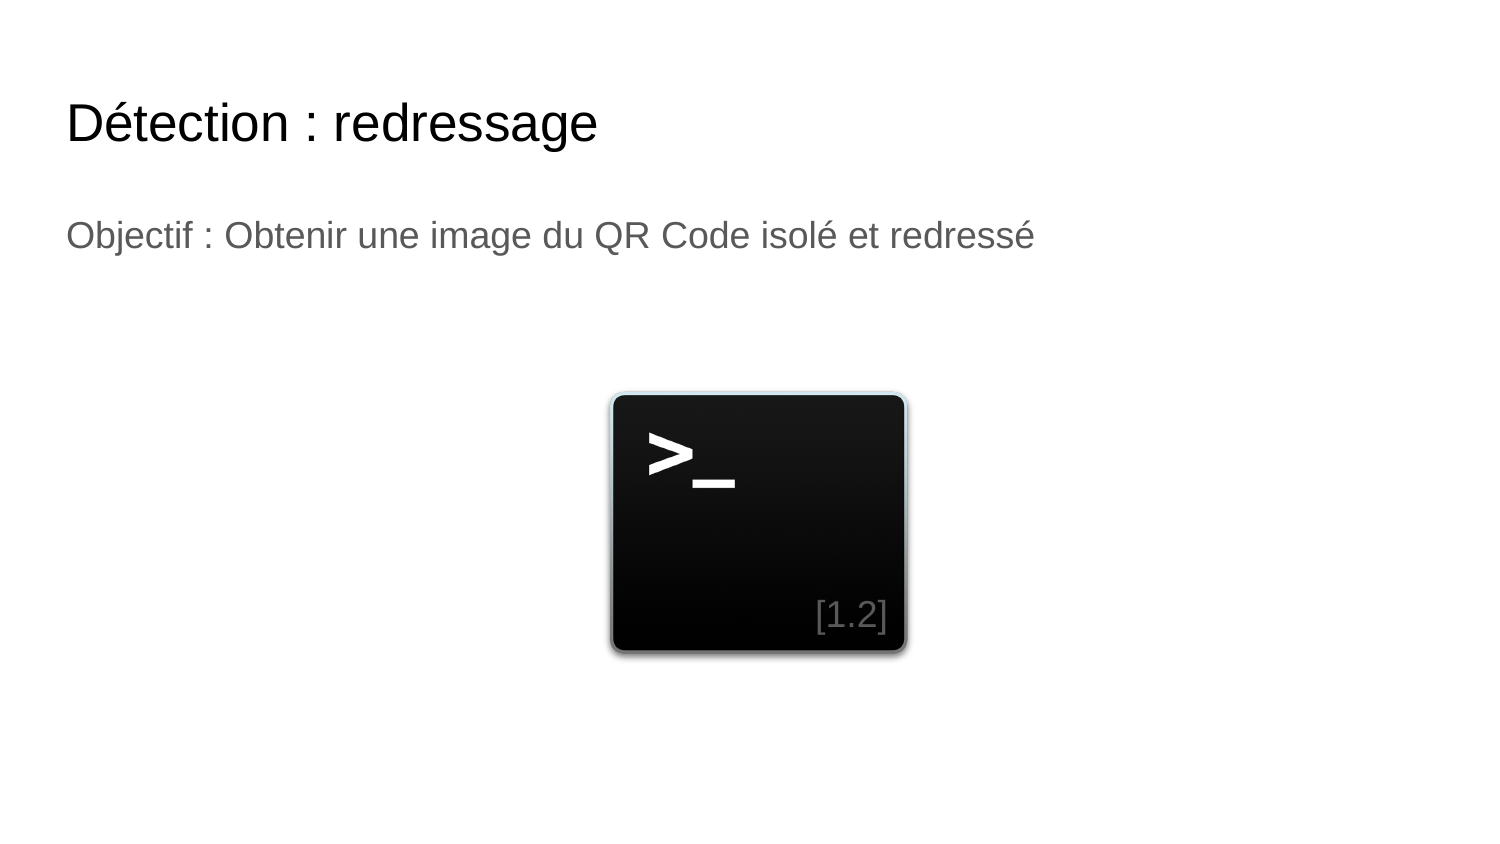

# Détection : redressage
Objectif : Obtenir une image du QR Code isolé et redressé
[1.2]